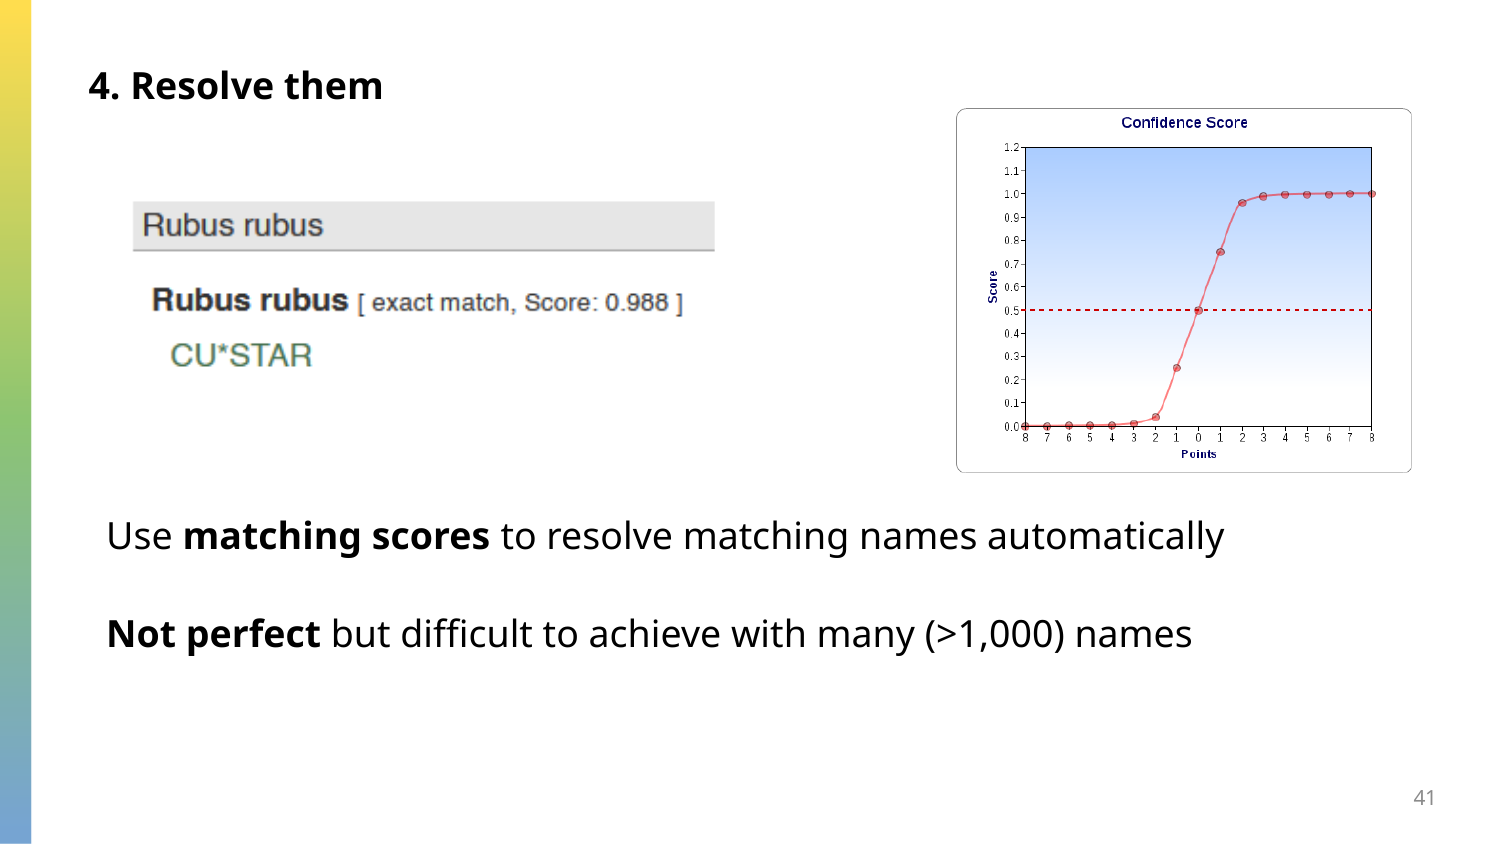

# 4. Resolve them
Use matching scores to resolve matching names automatically
Not perfect but difficult to achieve with many (>1,000) names
41